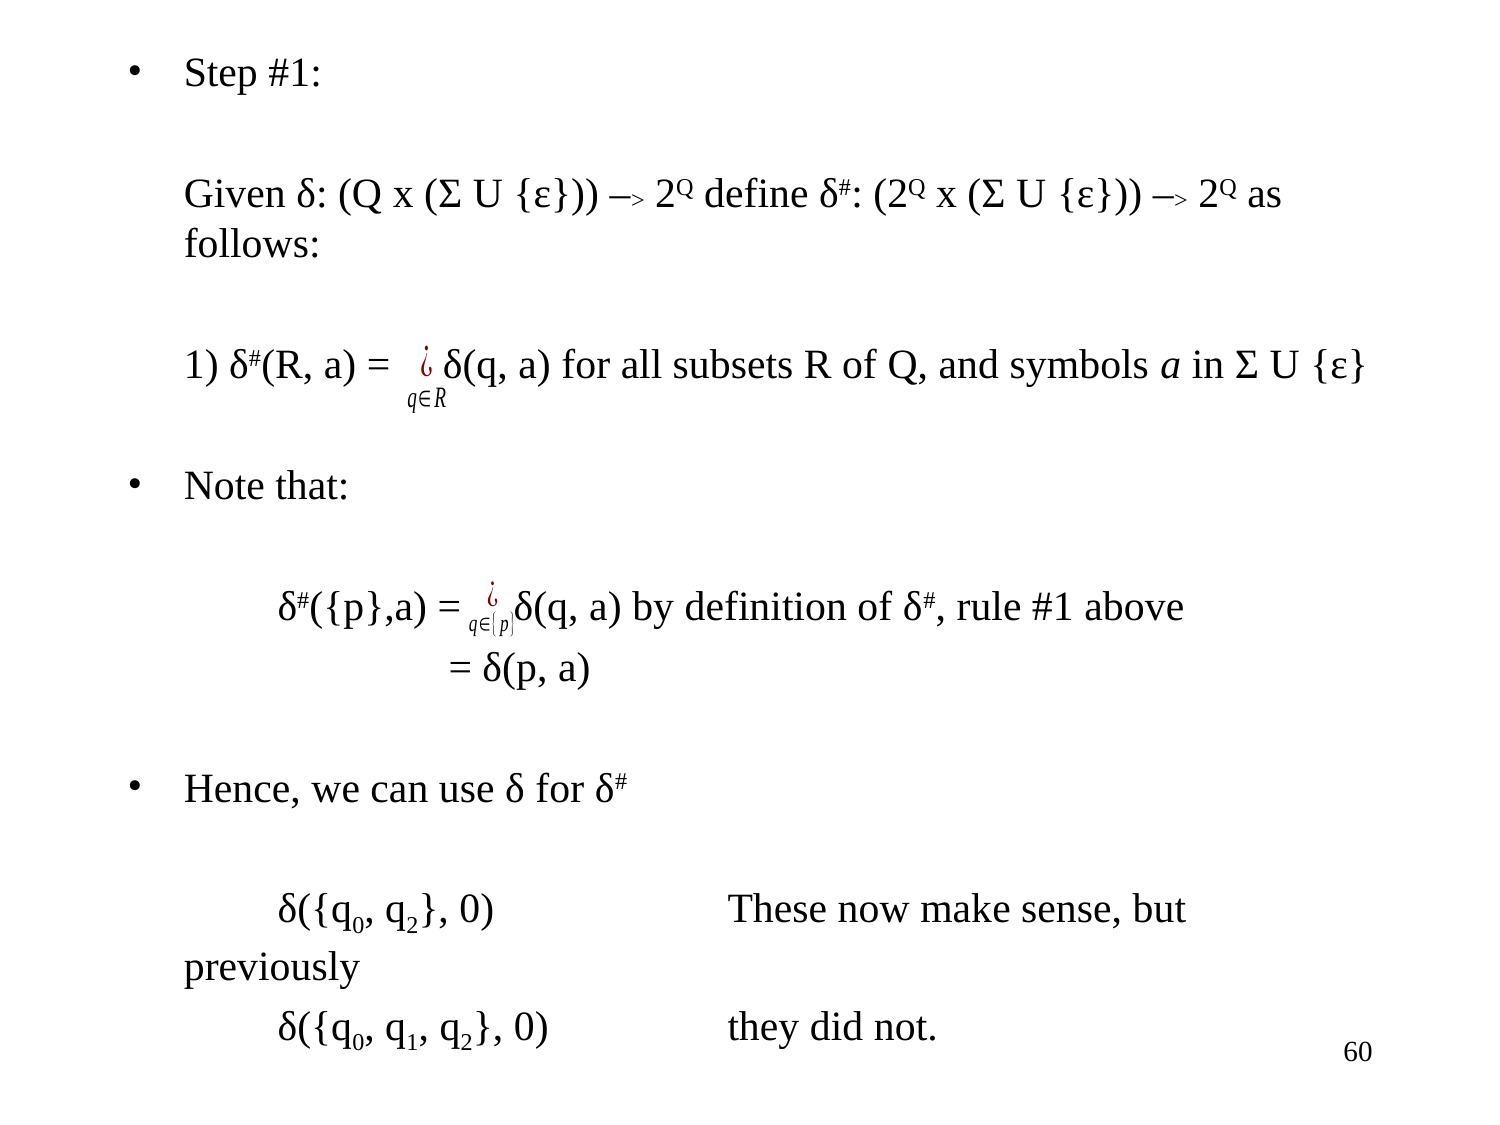

# Step #1:
	Given δ: (Q x (Σ U {ε})) –> 2Q define δ#: (2Q x (Σ U {ε})) –> 2Q as follows:
	1) δ#(R, a) = δ(q, a) for all subsets R of Q, and symbols a in Σ U {ε}
Note that:
		δ#({p},a) = δ(q, a) by definition of δ#, rule #1 above
			 = δ(p, a)
Hence, we can use δ for δ#
		δ({q0, q2}, 0)		These now make sense, but previously
		δ({q0, q1, q2}, 0)		they did not.